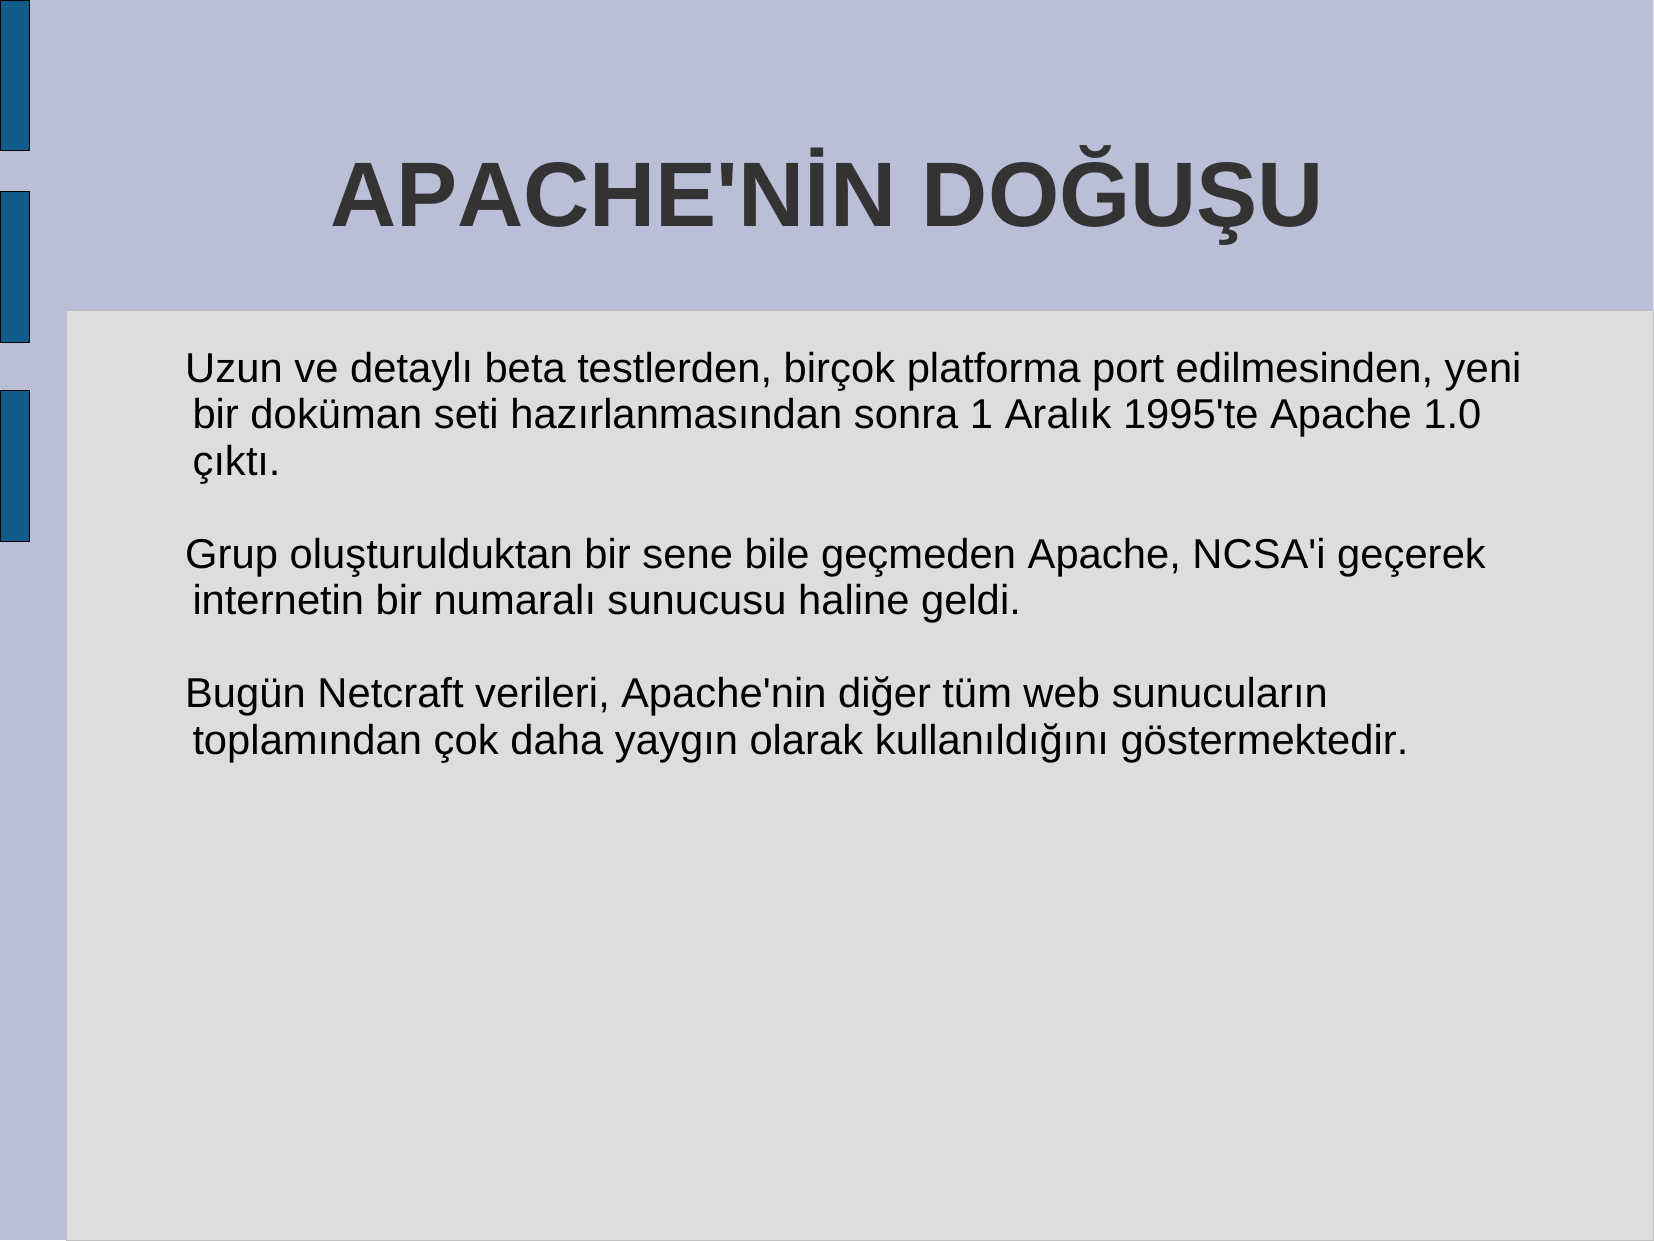

# APACHE'NİN DOĞUŞU
 Uzun ve detaylı beta testlerden, birçok platforma port edilmesinden, yeni bir doküman seti hazırlanmasından sonra 1 Aralık 1995'te Apache 1.0 çıktı.
 Grup oluşturulduktan bir sene bile geçmeden Apache, NCSA'i geçerek internetin bir numaralı sunucusu haline geldi.
 Bugün Netcraft verileri, Apache'nin diğer tüm web sunucuların toplamından çok daha yaygın olarak kullanıldığını göstermektedir.